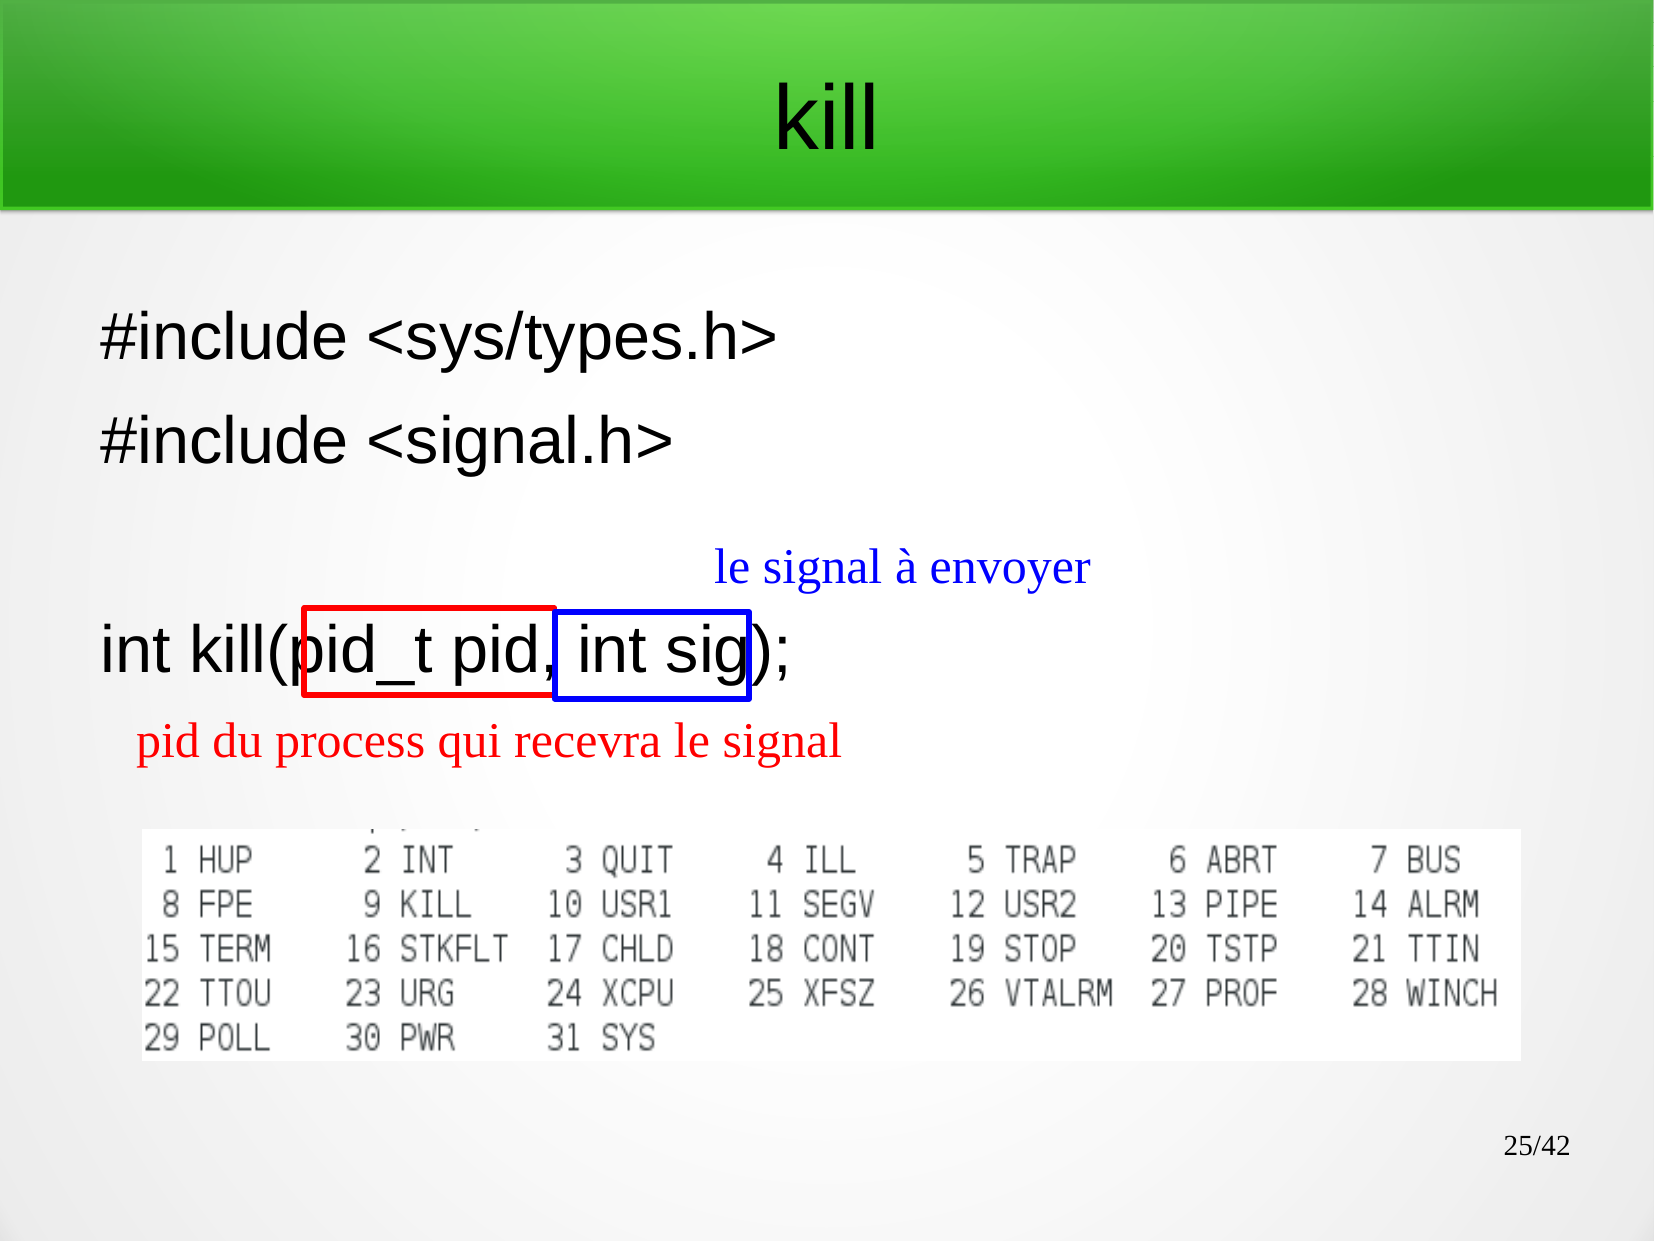

# kill
#include <sys/types.h>
#include <signal.h>
int kill(pid_t pid, int sig);
le signal à envoyer
pid du process qui recevra le signal
25